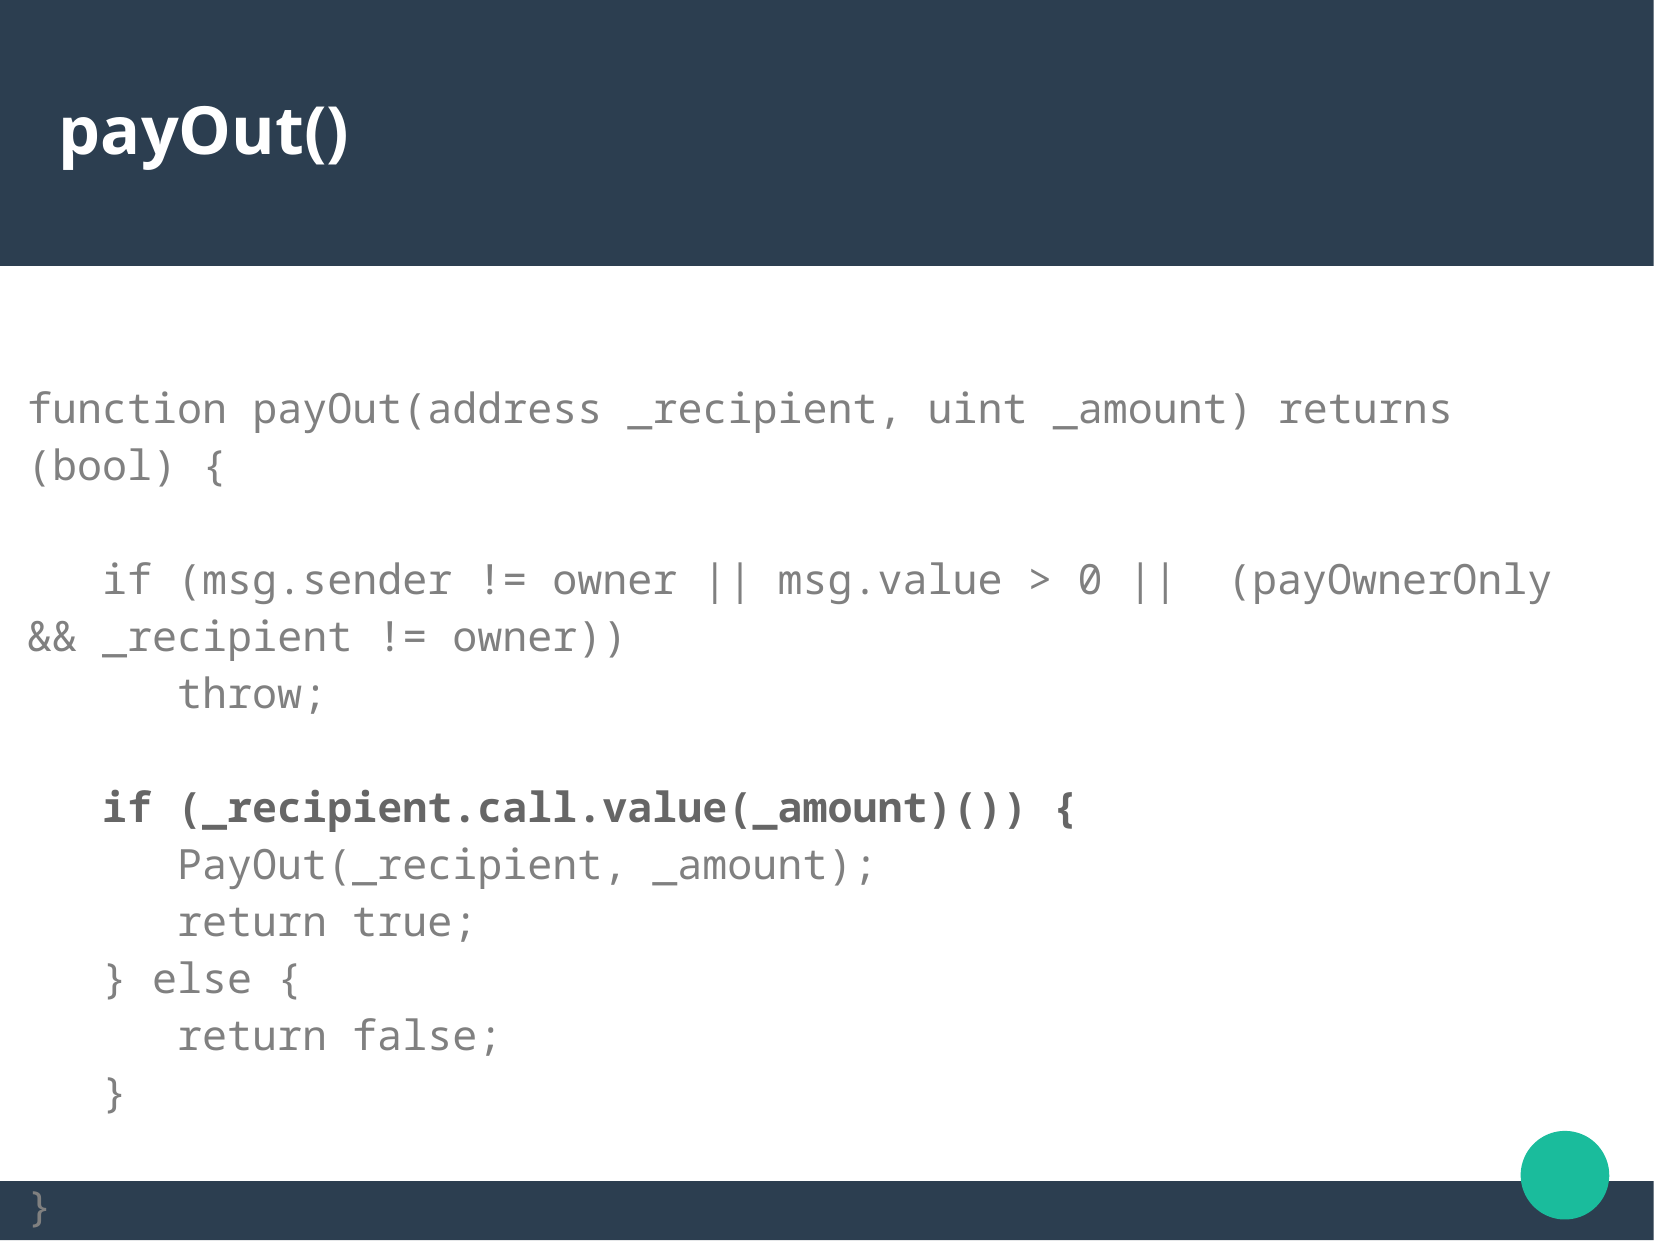

# payOut()
function payOut(address _recipient, uint _amount) returns (bool) {
	if (msg.sender != owner || msg.value > 0 || 	(payOwnerOnly && _recipient != owner))
		throw;
	if (_recipient.call.value(_amount)()) {
		PayOut(_recipient, _amount);
		return true;
	} else {
		return false;
	}
}